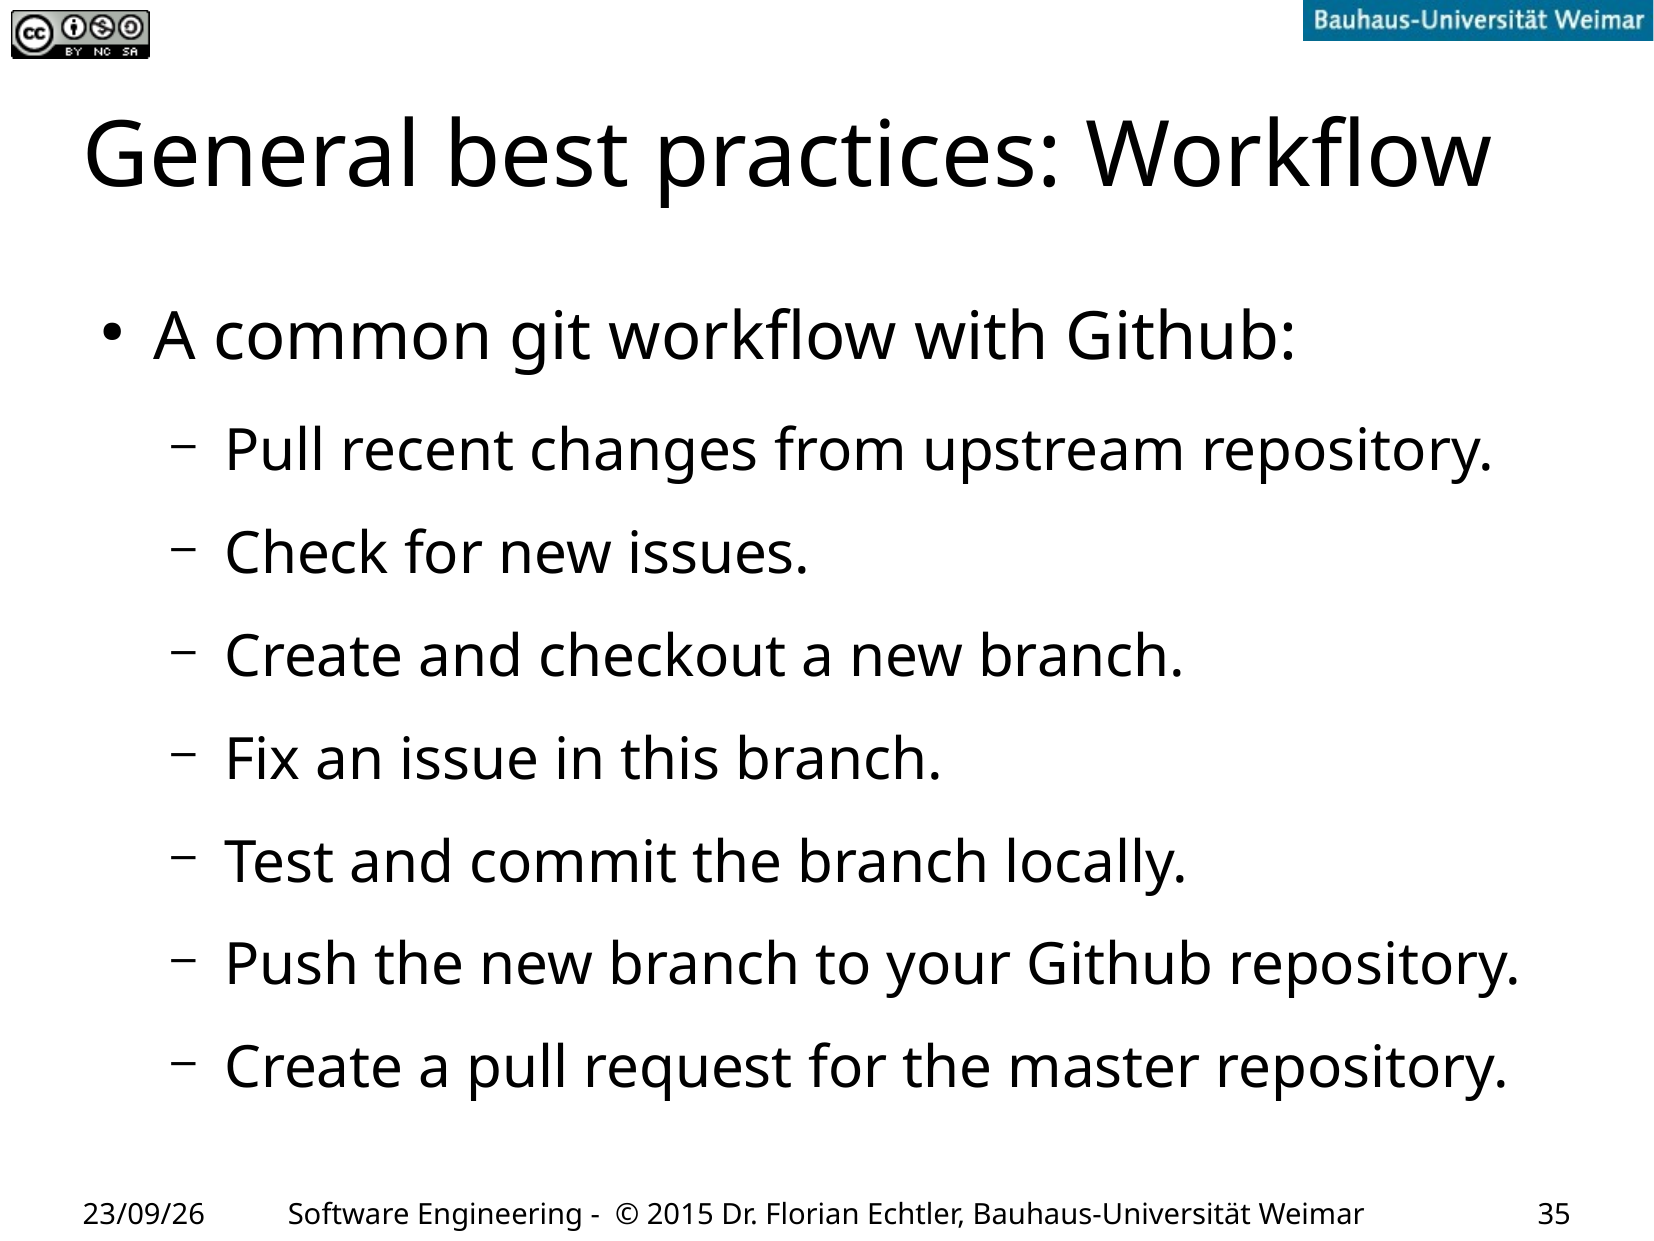

# General best practices: Workflow
A common git workflow with Github:
Pull recent changes from upstream repository.
Check for new issues.
Create and checkout a new branch.
Fix an issue in this branch.
Test and commit the branch locally.
Push the new branch to your Github repository.
Create a pull request for the master repository.
Software Engineering - © 2015 Dr. Florian Echtler, Bauhaus-Universität Weimar
35